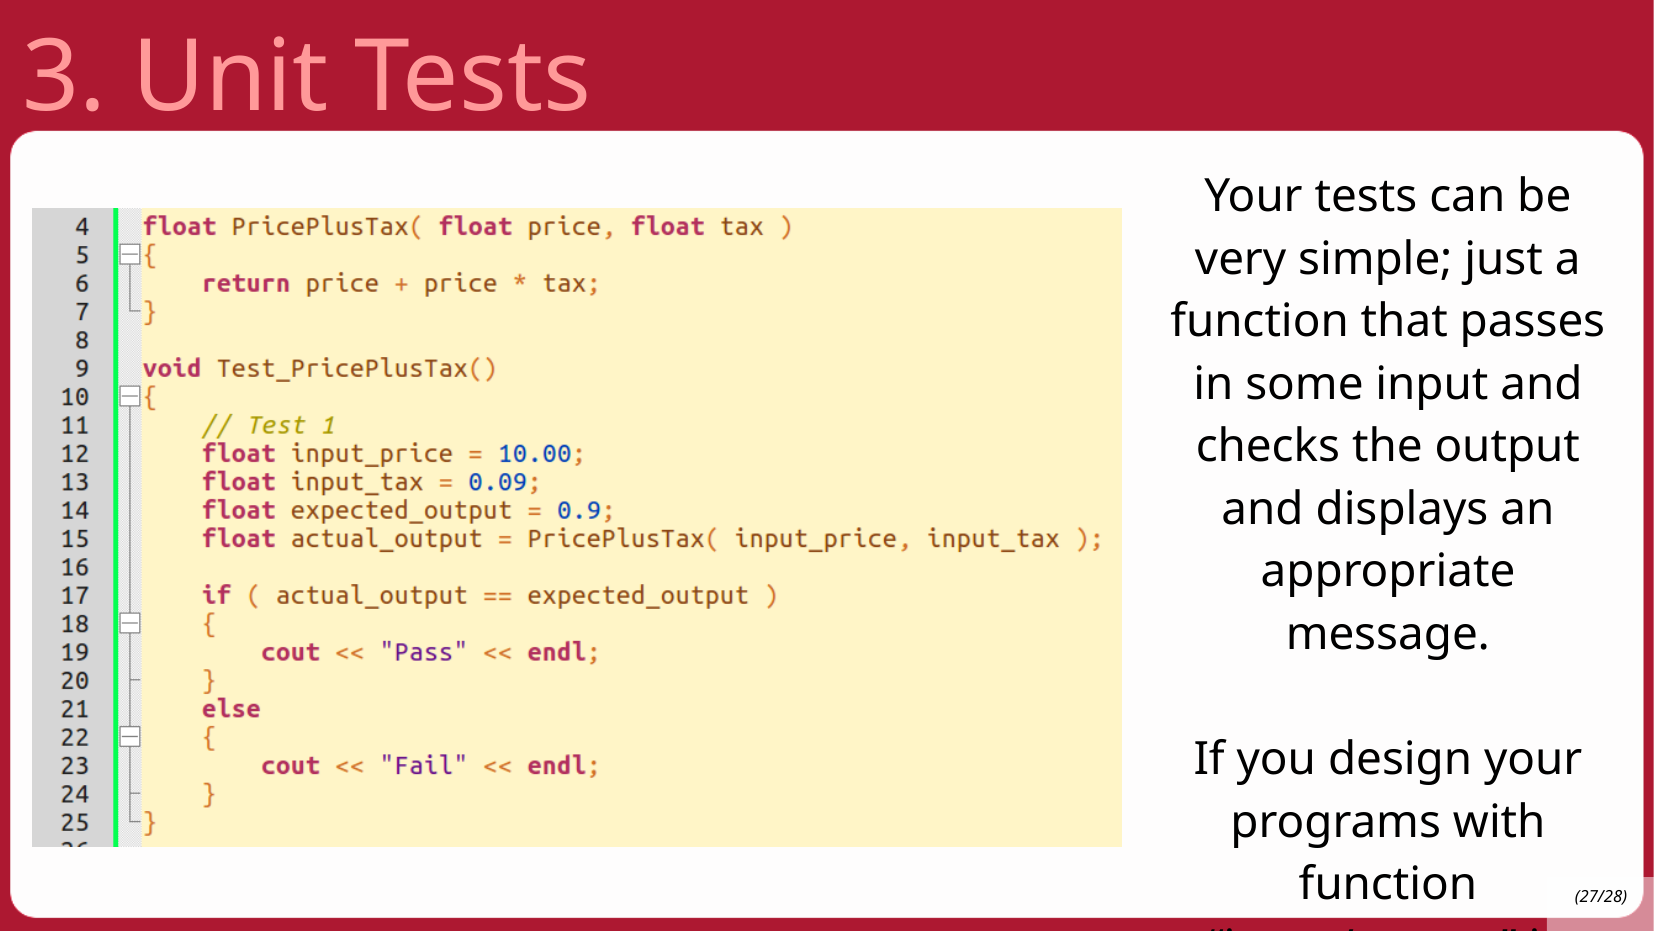

# 3. Unit Tests
Your tests can be very simple; just a function that passes in some input and checks the output and displays an appropriate message.
If you design your programs with function “input/output” in mind, your functions will be more testable.